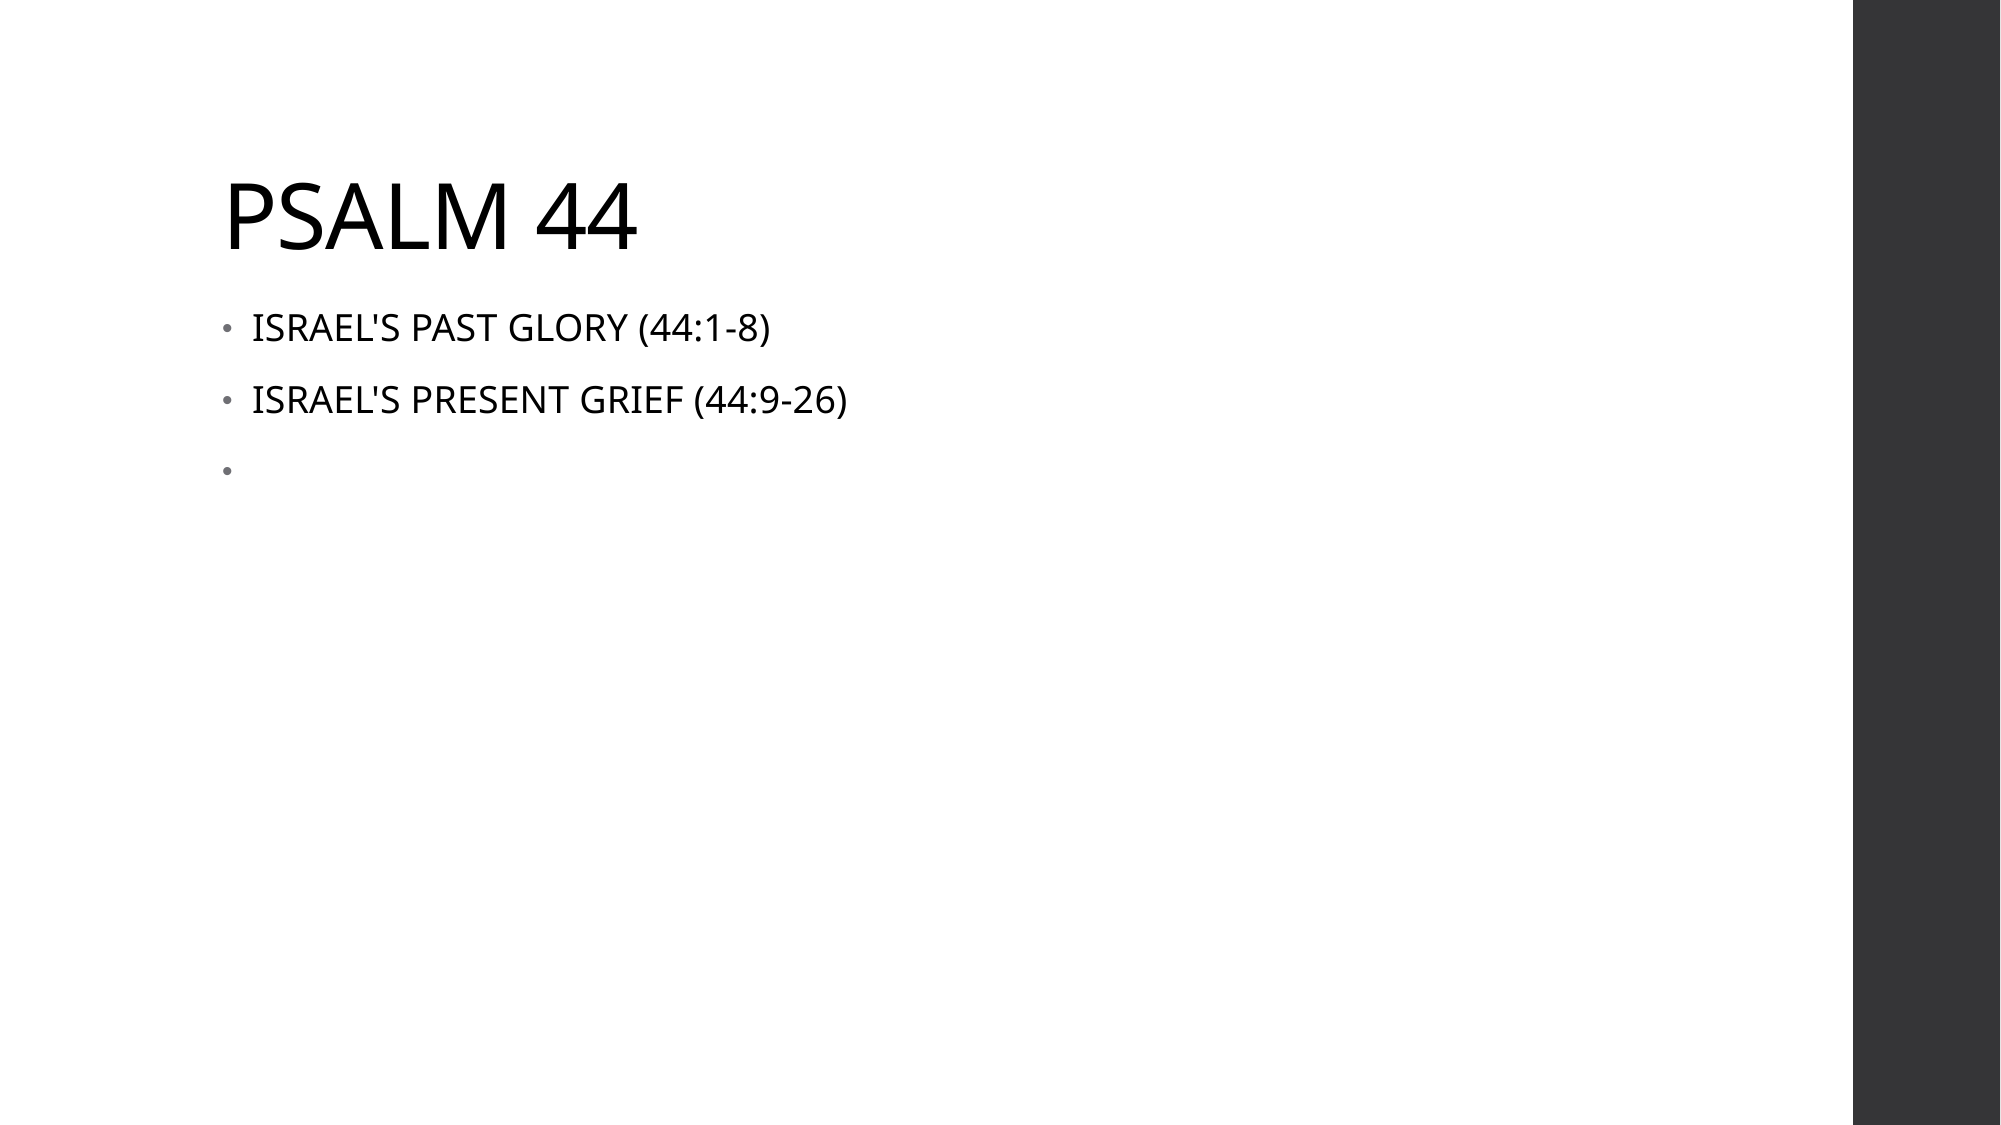

# PSALM 44
ISRAEL'S PAST GLORY (44:1-8)
ISRAEL'S PRESENT GRIEF (44:9-26)